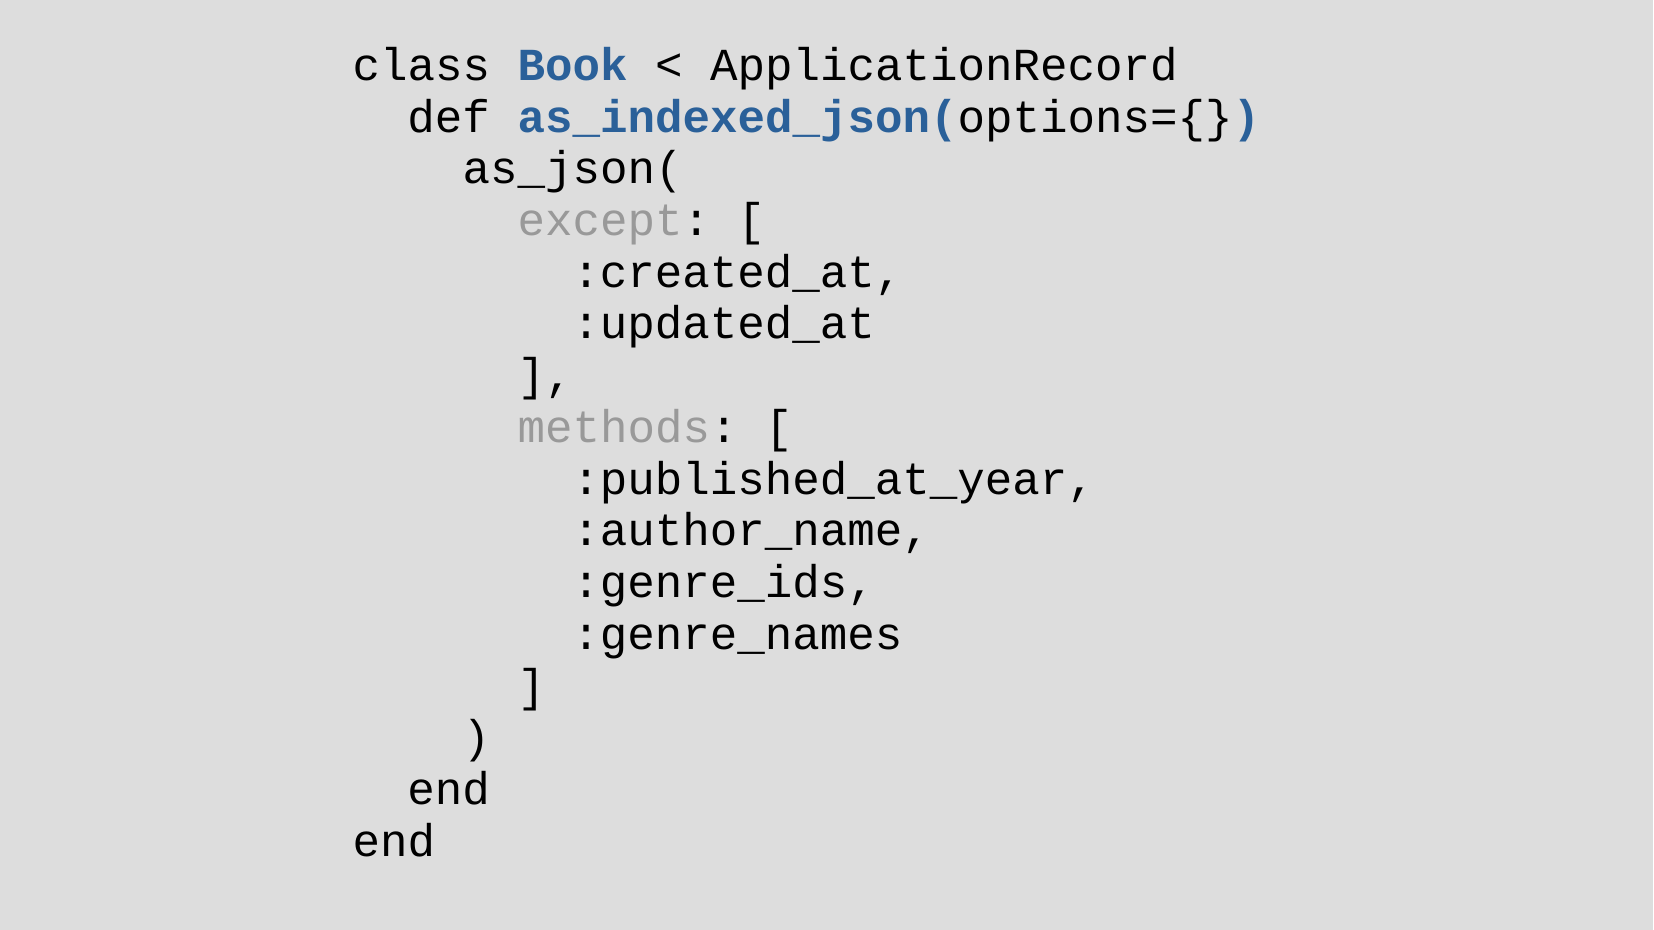

# class Book < ApplicationRecord
 def as_indexed_json(options={})
 as_json(
 except: [
 :created_at,
 :updated_at
 ],
 methods: [
 :published_at_year,
 :author_name,
 :genre_ids,
 :genre_names
 ]
 )
 end
end